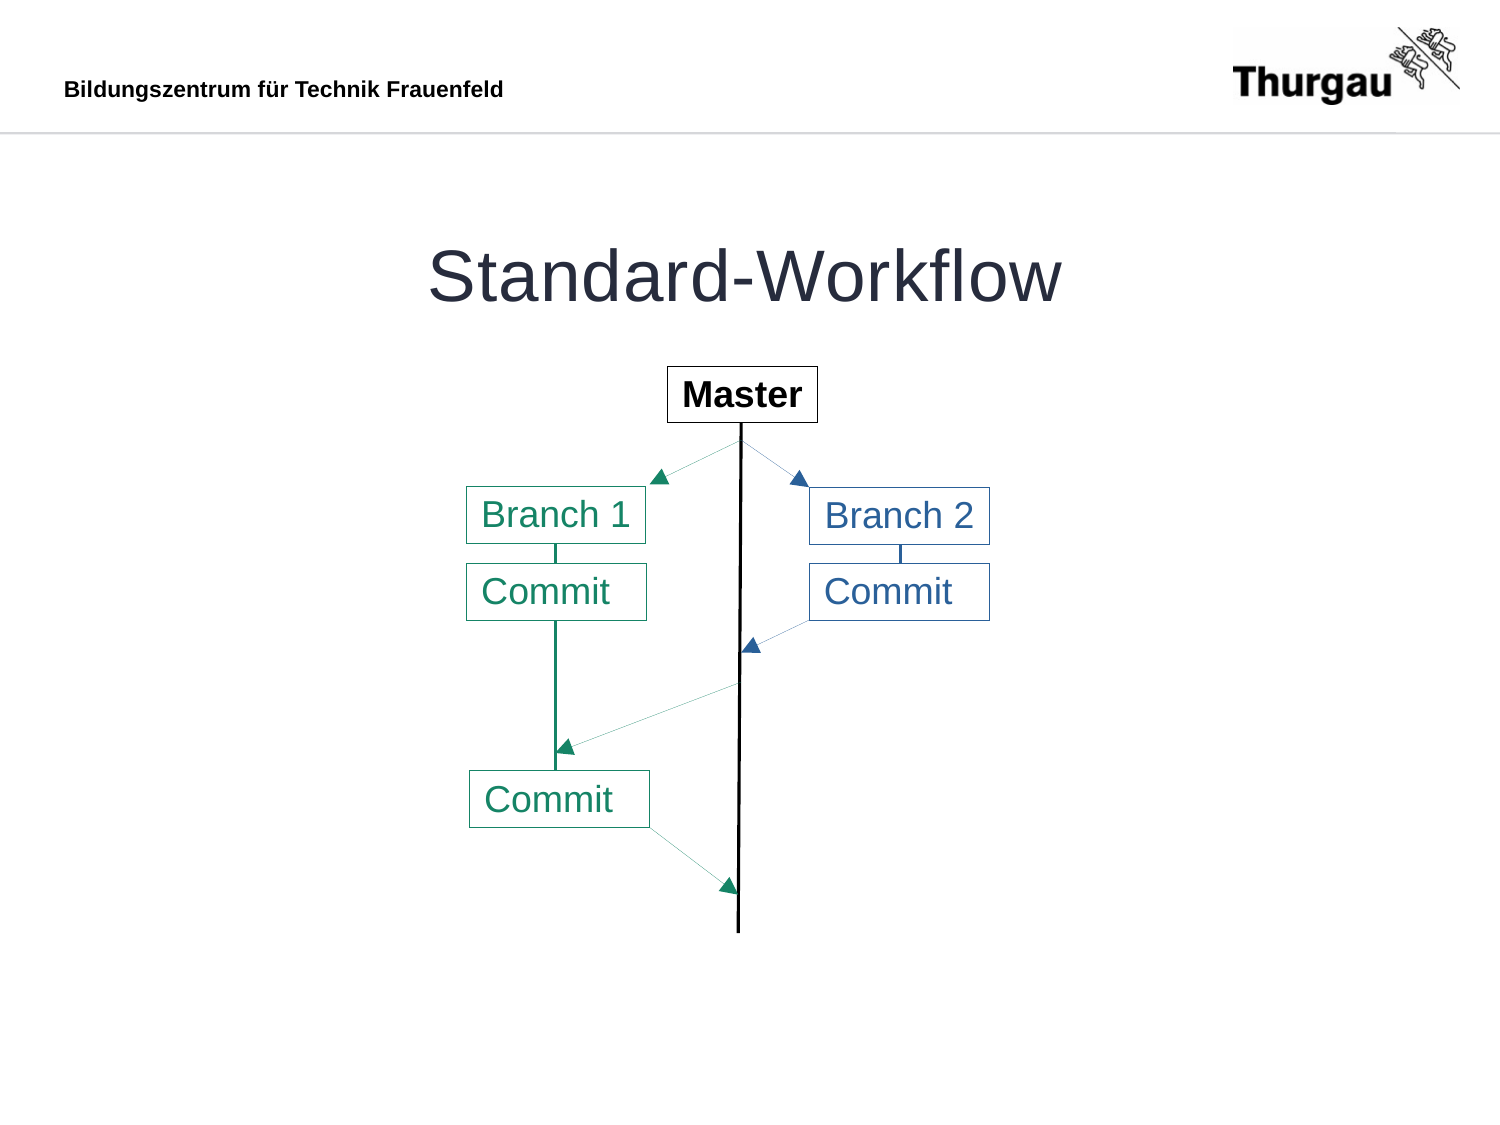

Bildungszentrum für Technik Frauenfeld
Standard-Workflow
Master
Branch 1
Branch 2
Commit
Commit
Commit